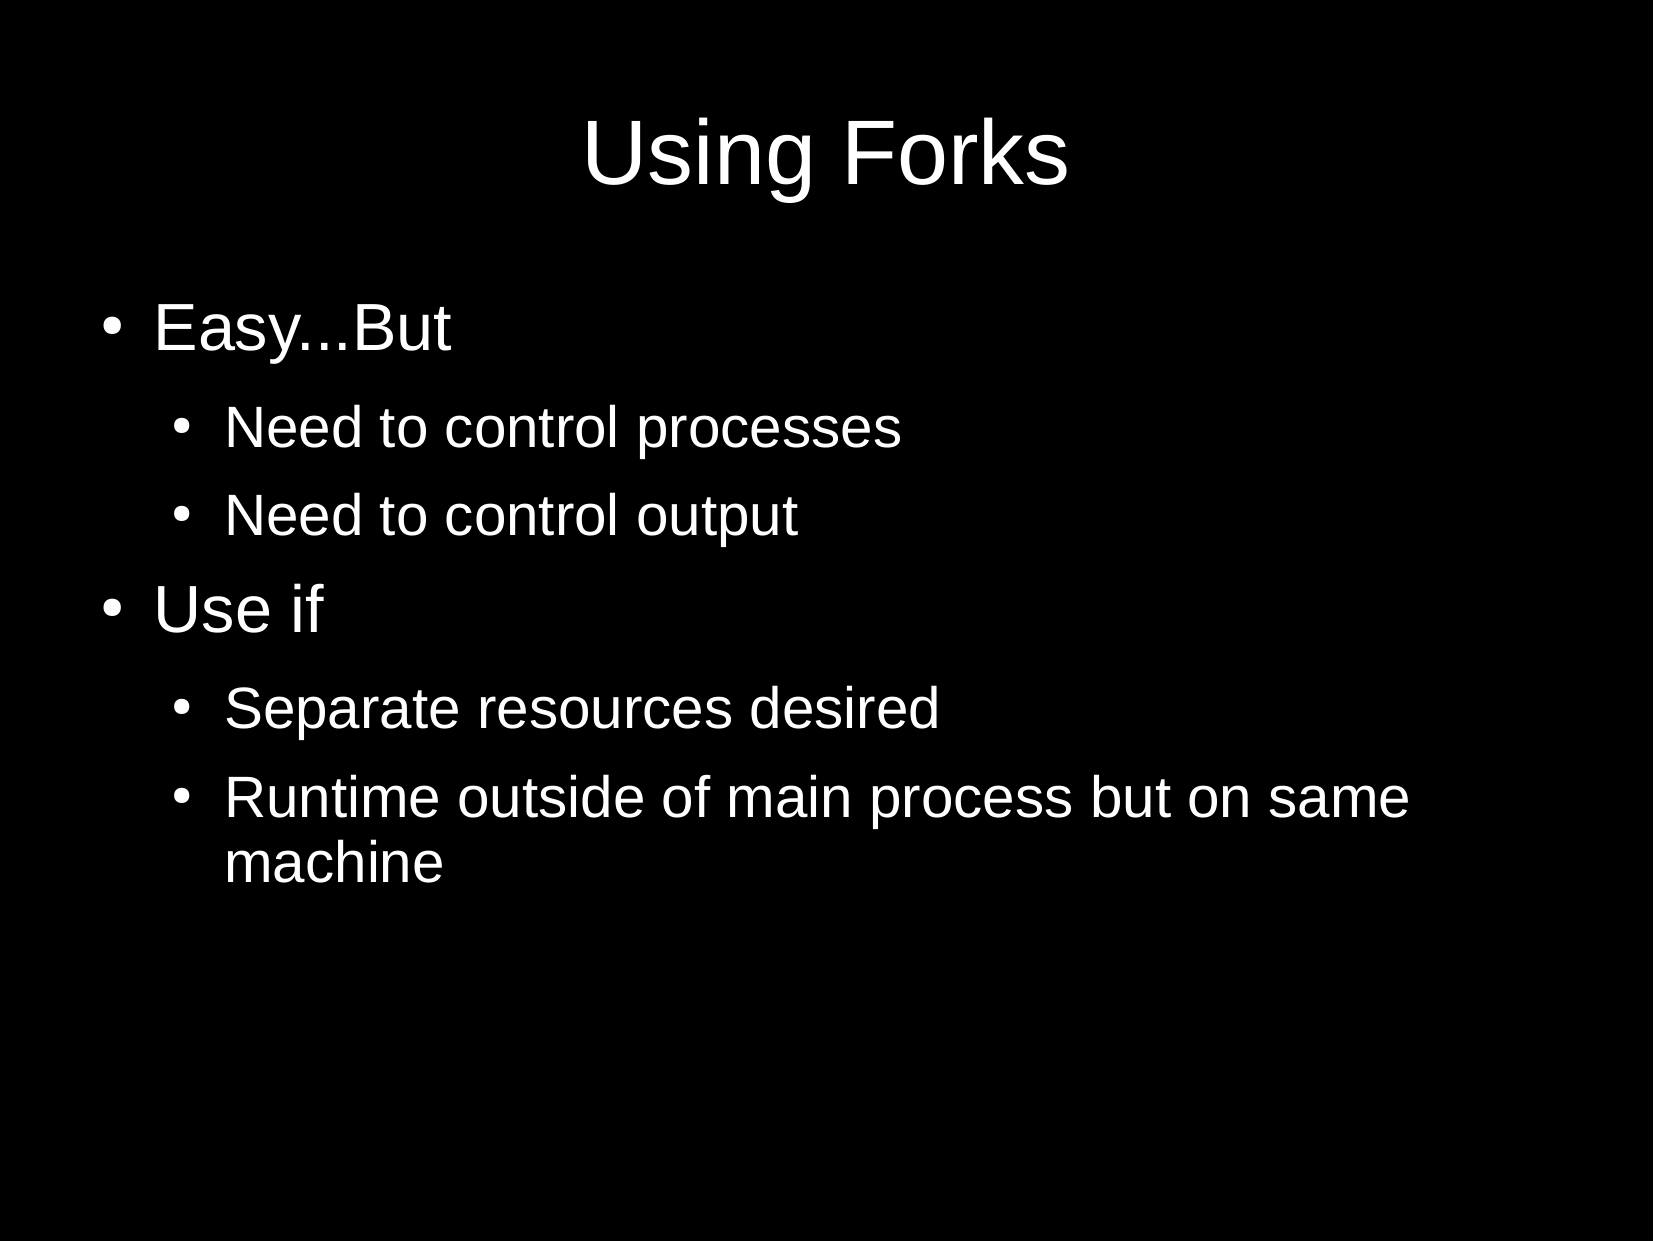

# Using Forks
Easy...But
Need to control processes
Need to control output
Use if
Separate resources desired
Runtime outside of main process but on same machine